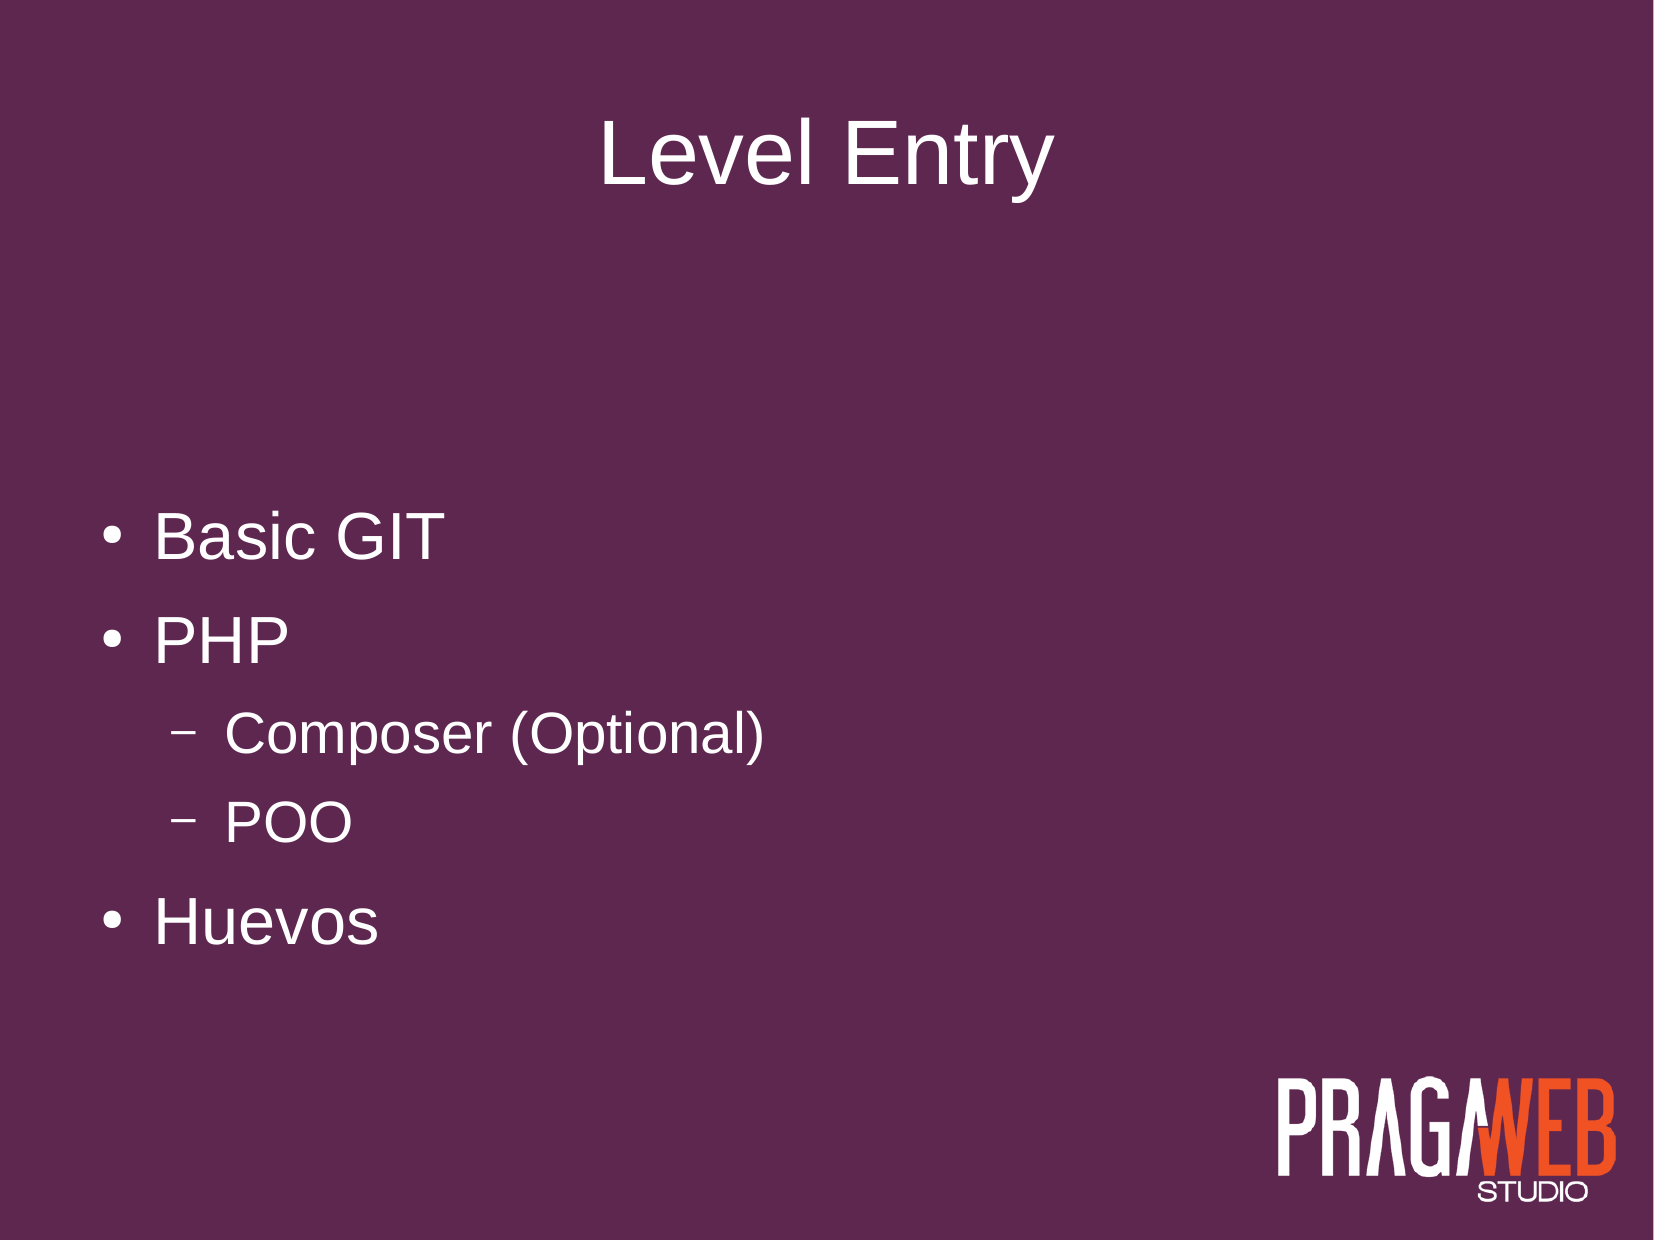

# Level Entry
Basic GIT
PHP
Composer (Optional)
POO
Huevos